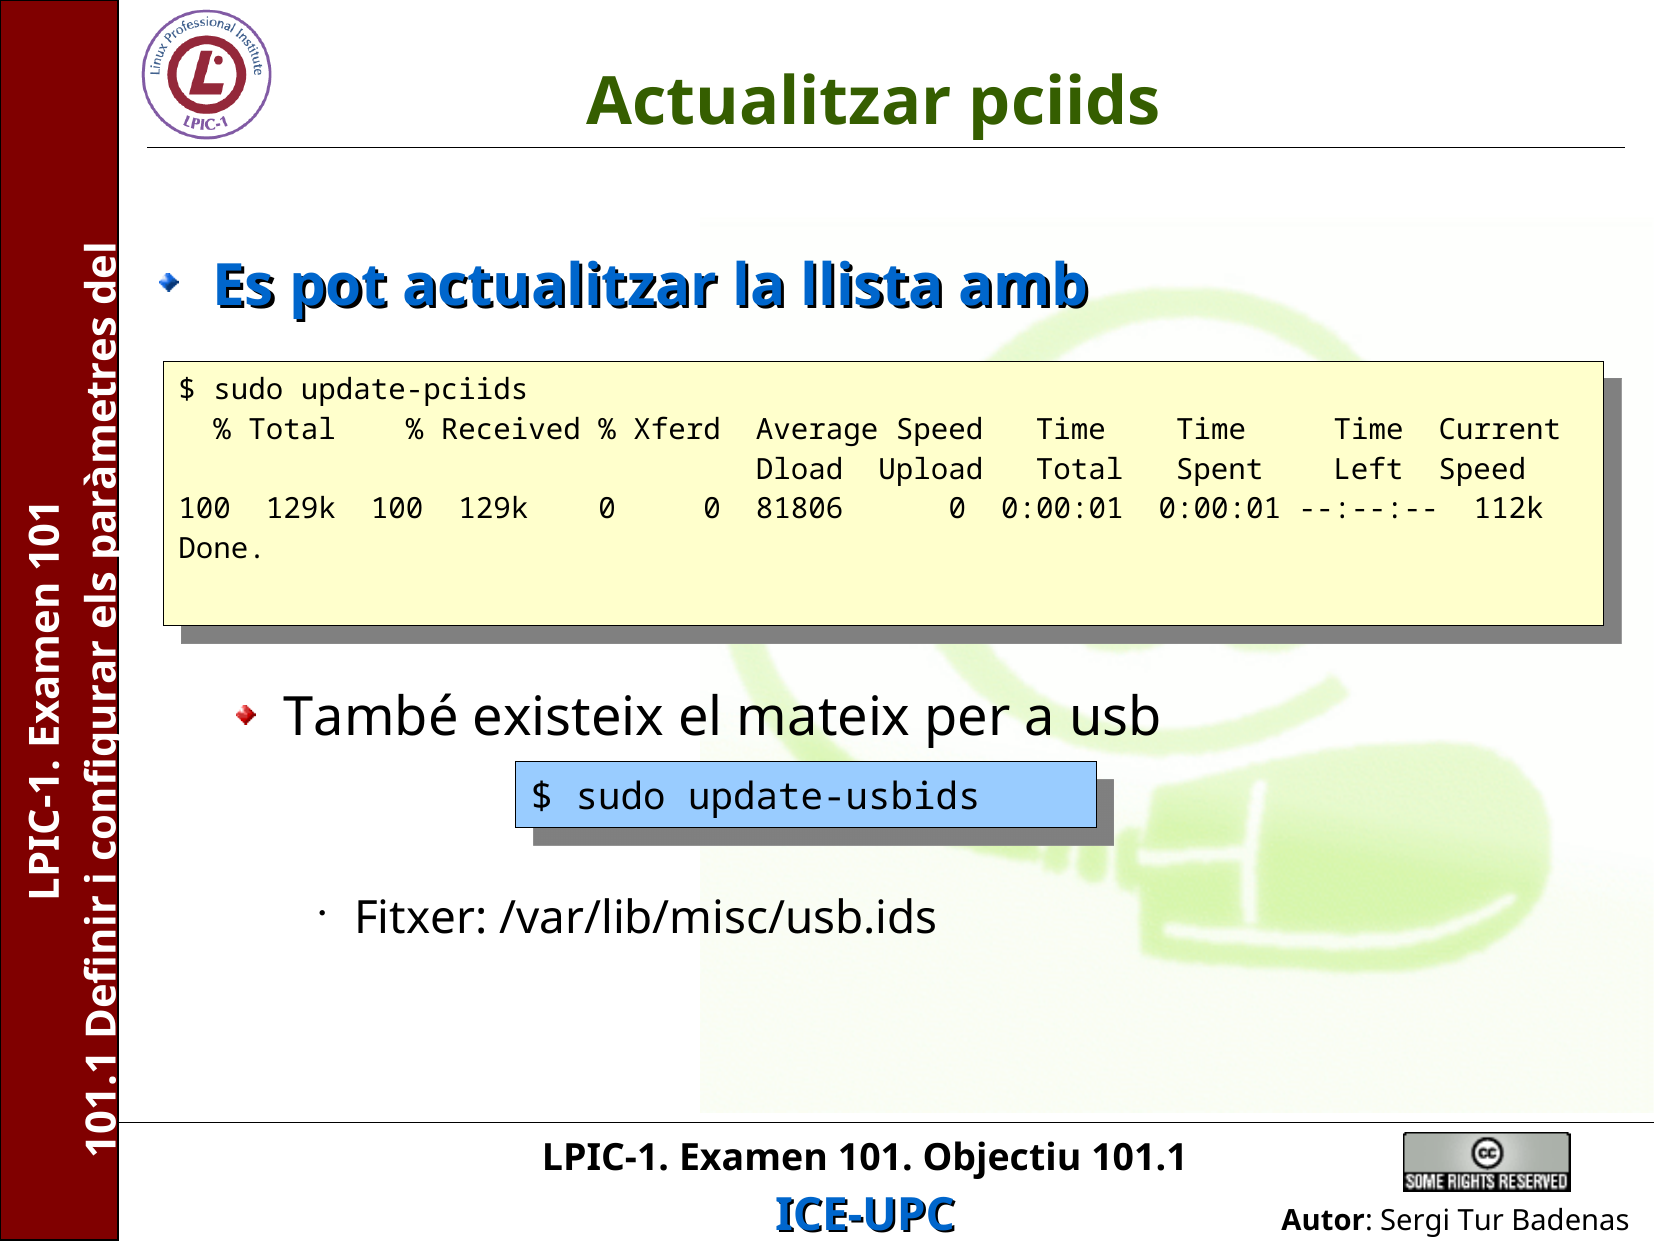

# Actualitzar pciids
Es pot actualitzar la llista amb
També existeix el mateix per a usb
Fitxer: /var/lib/misc/usb.ids
$ sudo update-pciids
  % Total  % Received % Xferd Average Speed Time Time Time Current
 Dload Upload Total Spent Left Speed
100 129k 100 129k 0 0 81806 0 0:00:01 0:00:01 --:--:-- 112k
Done.
$ sudo update-usbids